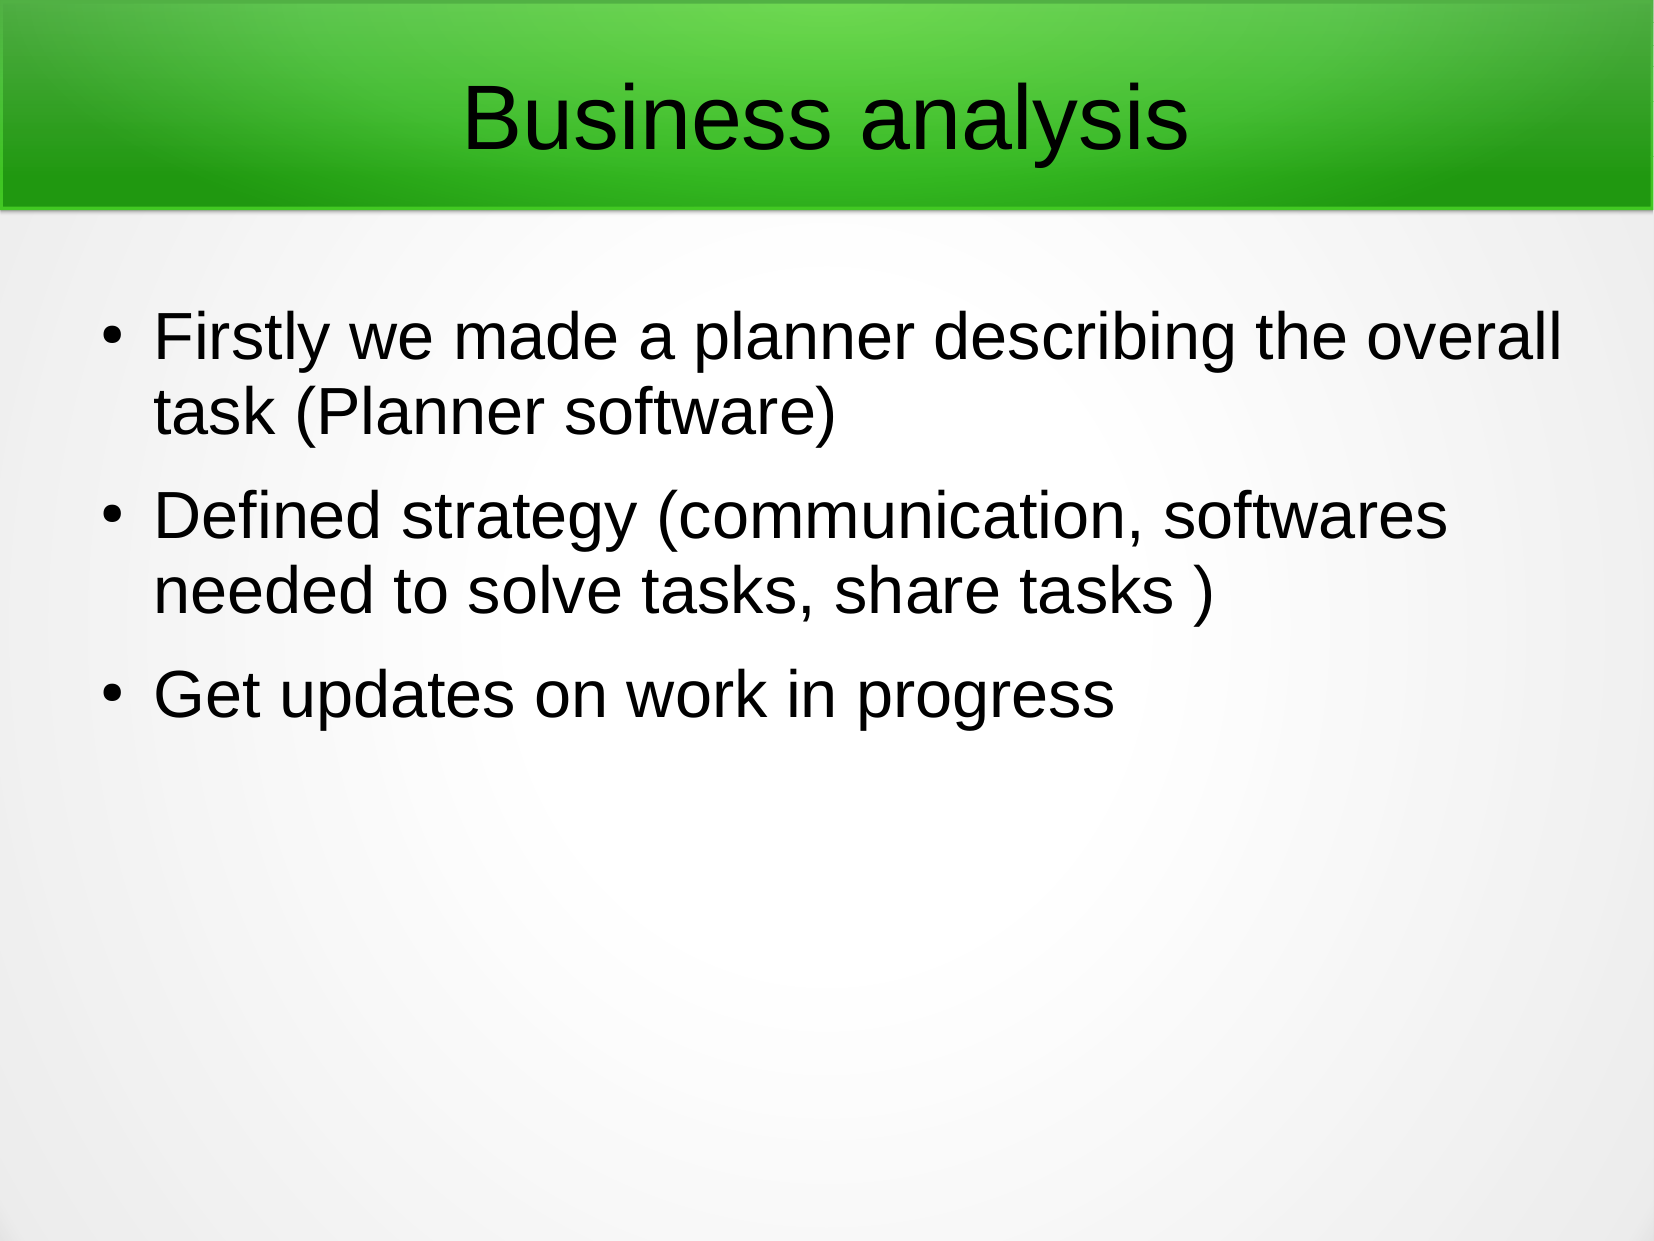

# Business analysis
Firstly we made a planner describing the overall task (Planner software)
Defined strategy (communication, softwares needed to solve tasks, share tasks )
Get updates on work in progress